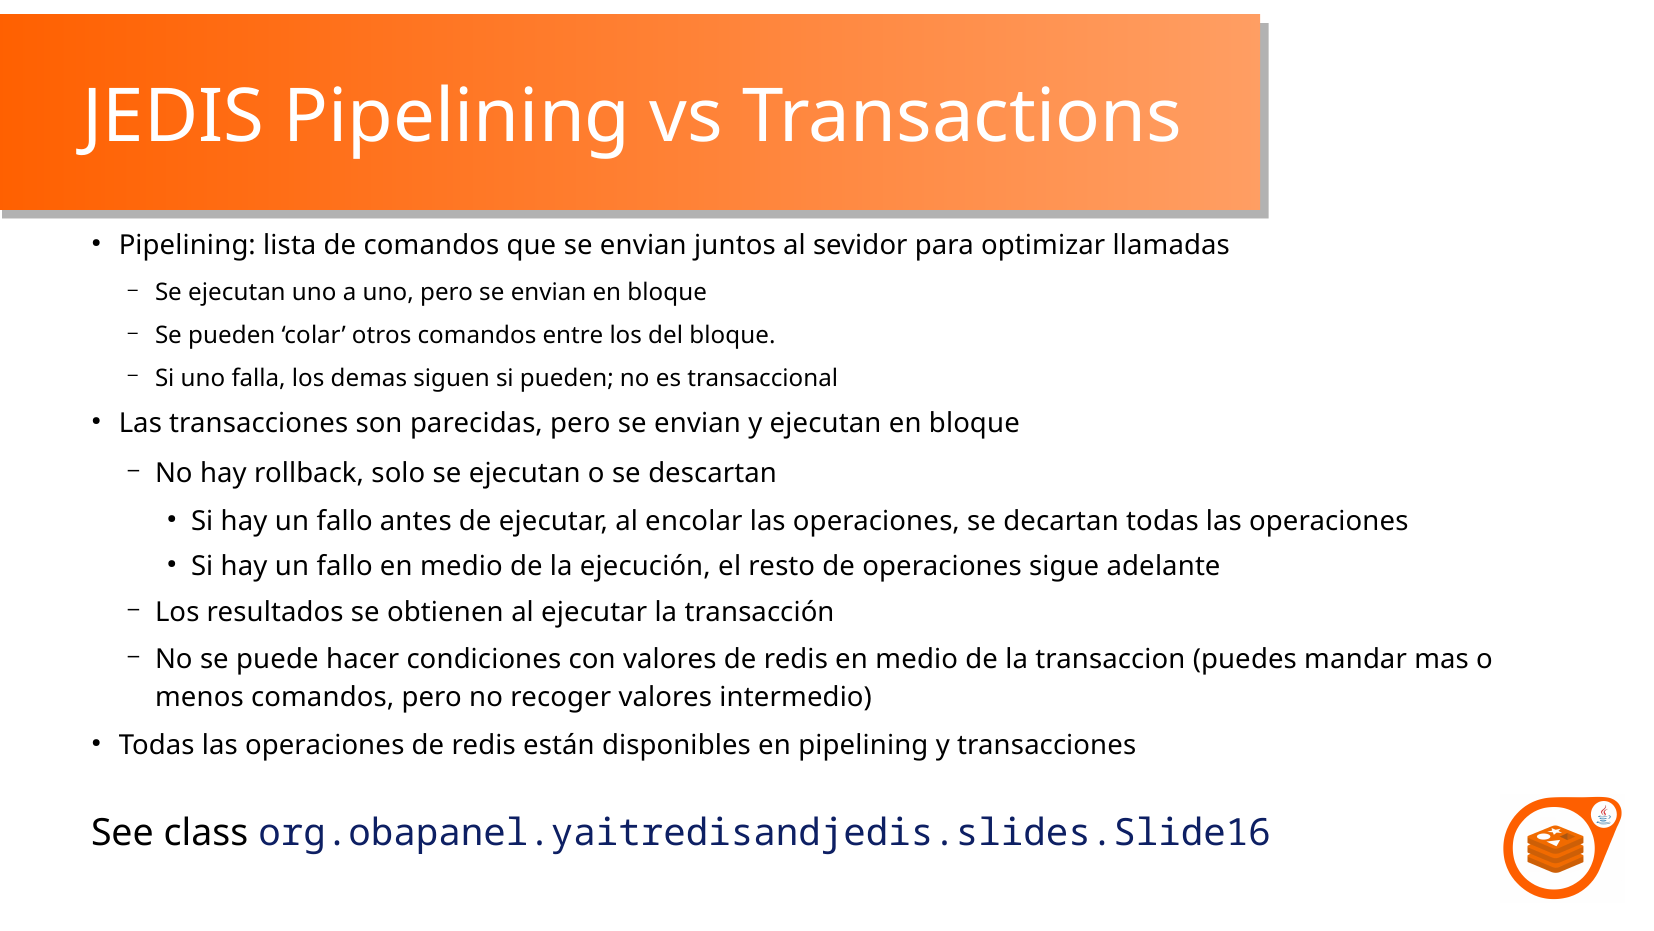

# JEDIS Pipelining vs Transactions
Pipelining: lista de comandos que se envian juntos al sevidor para optimizar llamadas
Se ejecutan uno a uno, pero se envian en bloque
Se pueden ‘colar’ otros comandos entre los del bloque.
Si uno falla, los demas siguen si pueden; no es transaccional
Las transacciones son parecidas, pero se envian y ejecutan en bloque
No hay rollback, solo se ejecutan o se descartan
Si hay un fallo antes de ejecutar, al encolar las operaciones, se decartan todas las operaciones
Si hay un fallo en medio de la ejecución, el resto de operaciones sigue adelante
Los resultados se obtienen al ejecutar la transacción
No se puede hacer condiciones con valores de redis en medio de la transaccion (puedes mandar mas o menos comandos, pero no recoger valores intermedio)
Todas las operaciones de redis están disponibles en pipelining y transacciones
See class org.obapanel.yaitredisandjedis.slides.Slide16